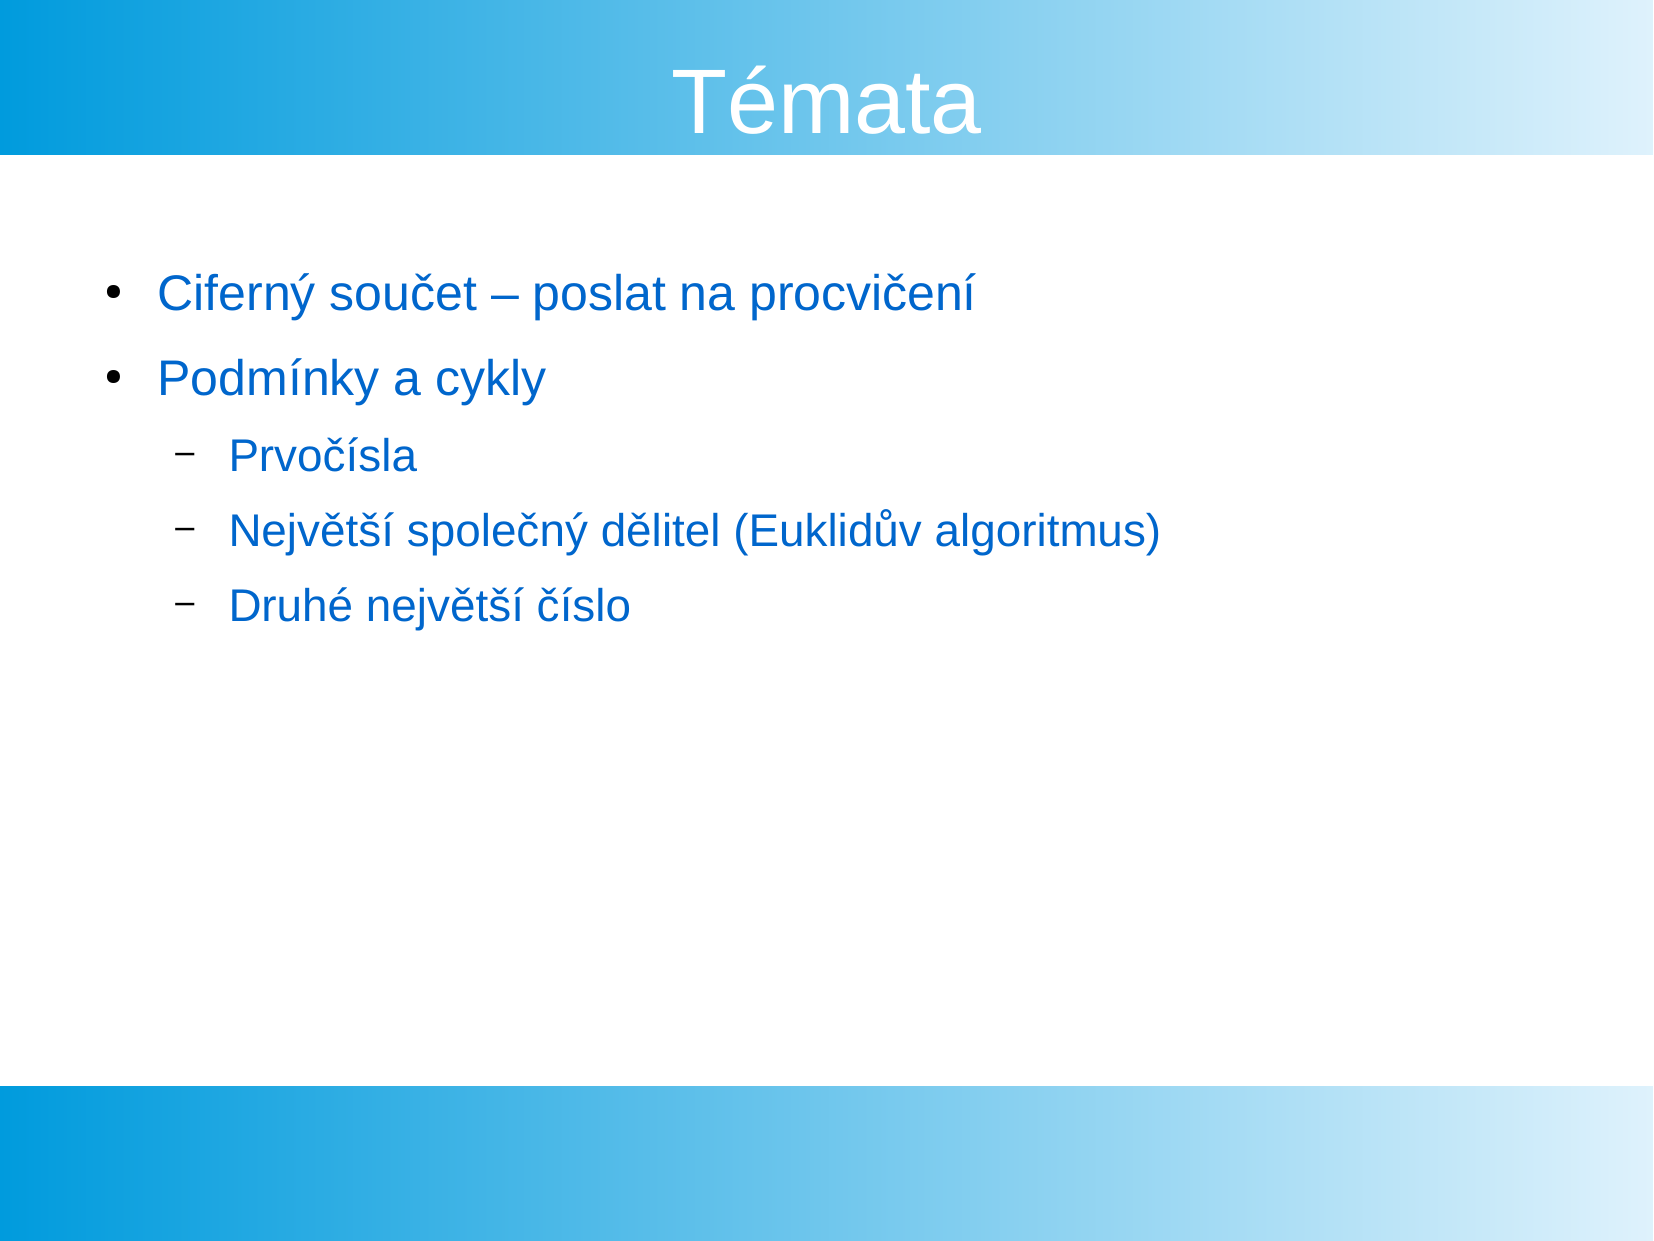

# Témata
Ciferný součet – poslat na procvičení
Podmínky a cykly
Prvočísla
Největší společný dělitel (Euklidův algoritmus)
Druhé největší číslo